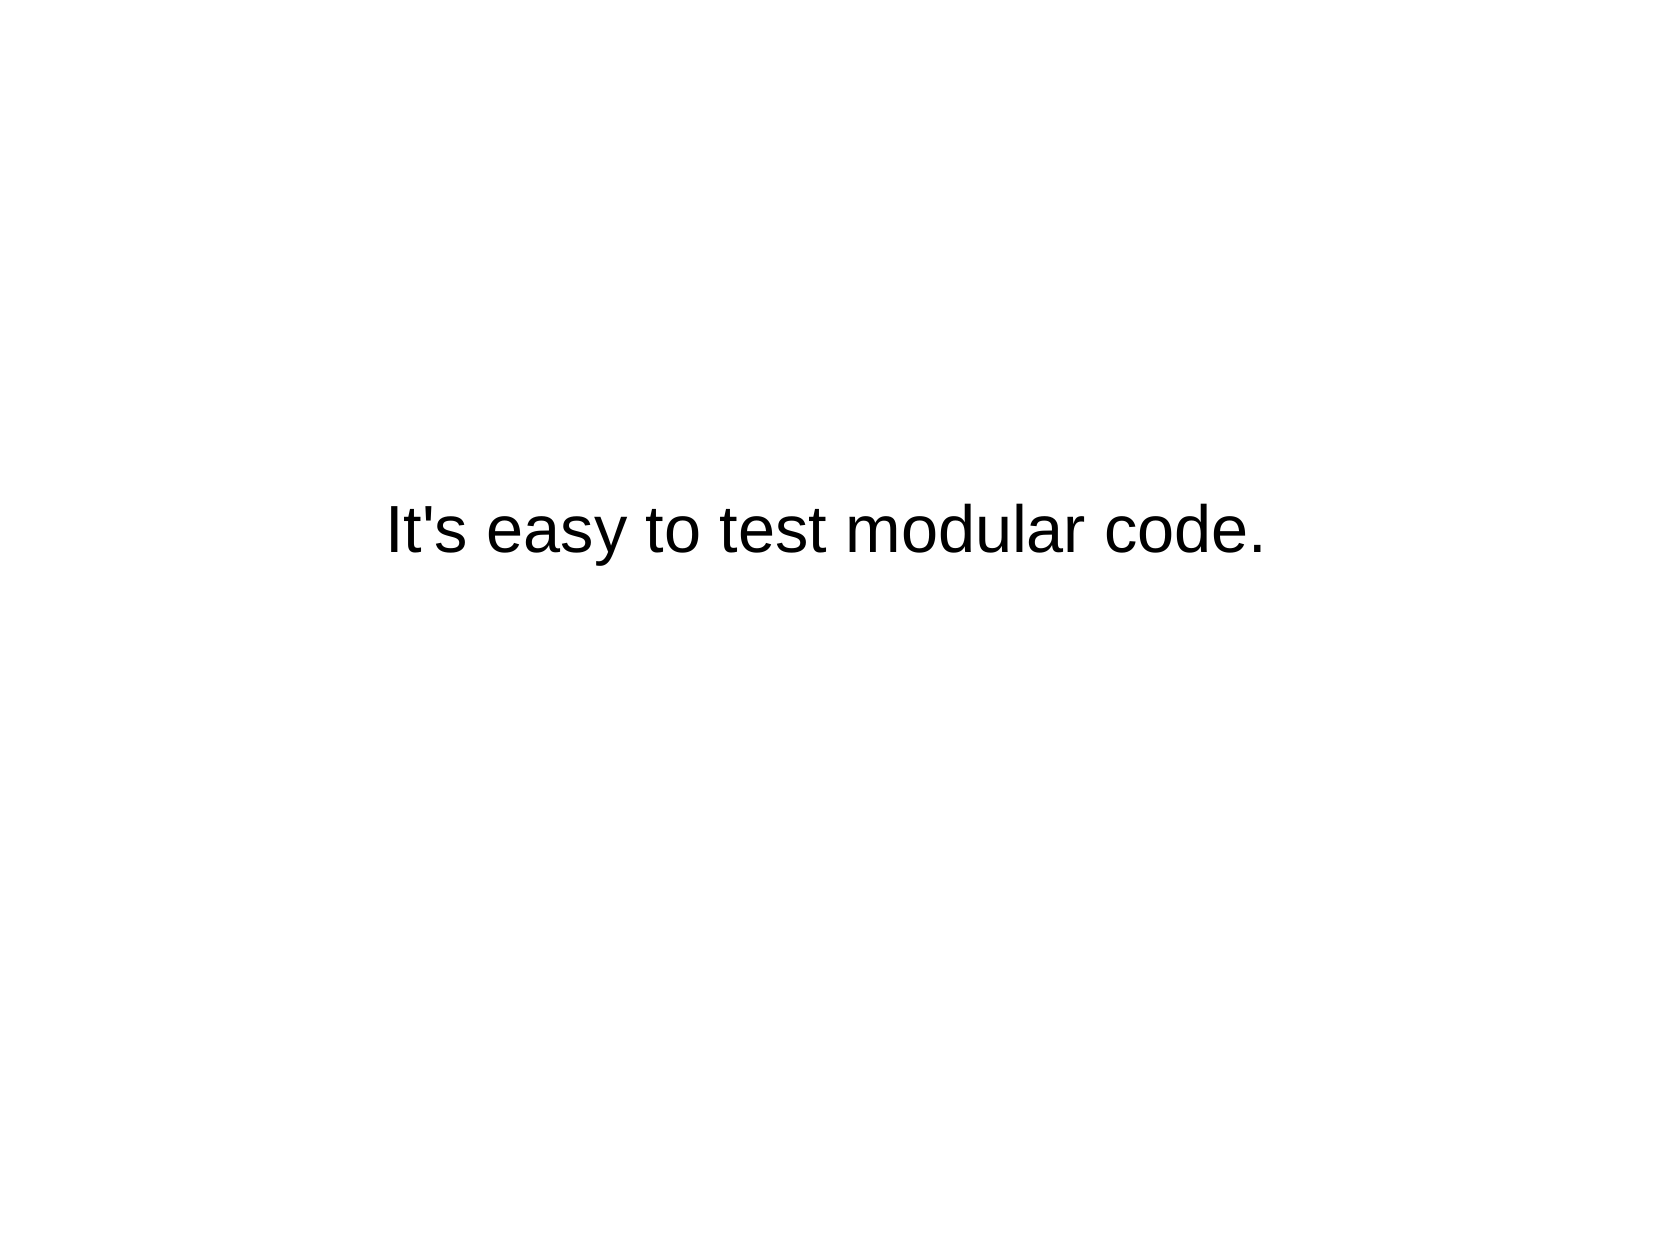

# It's easy to test modular code.